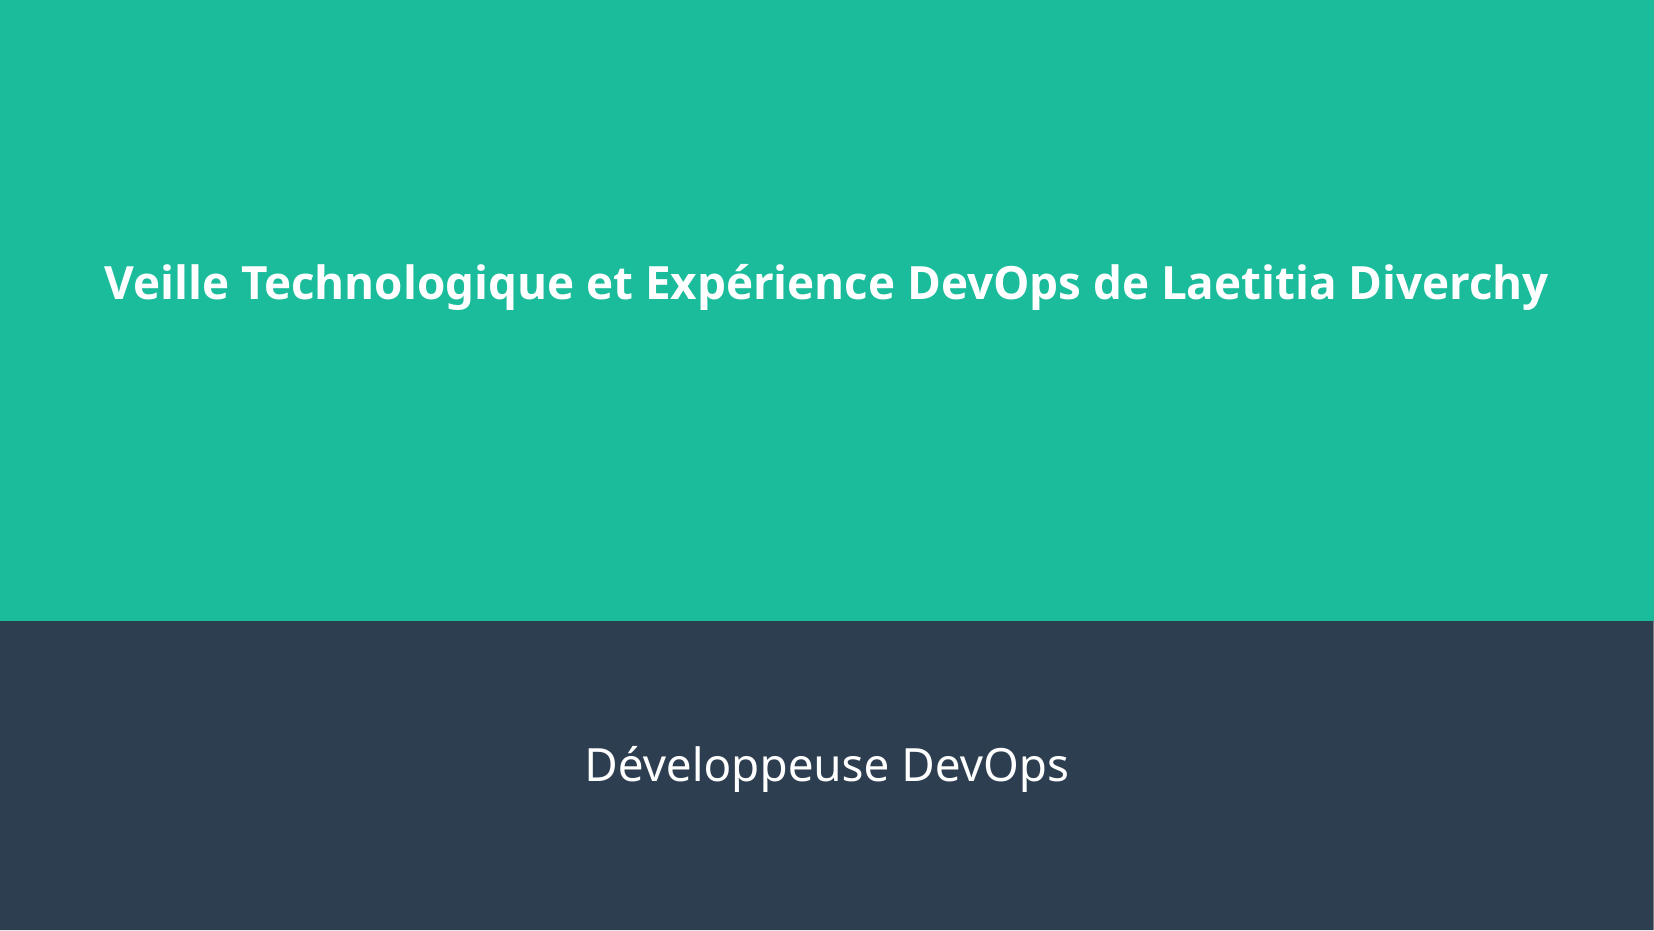

# Veille Technologique et Expérience DevOps de Laetitia Diverchy
Développeuse DevOps